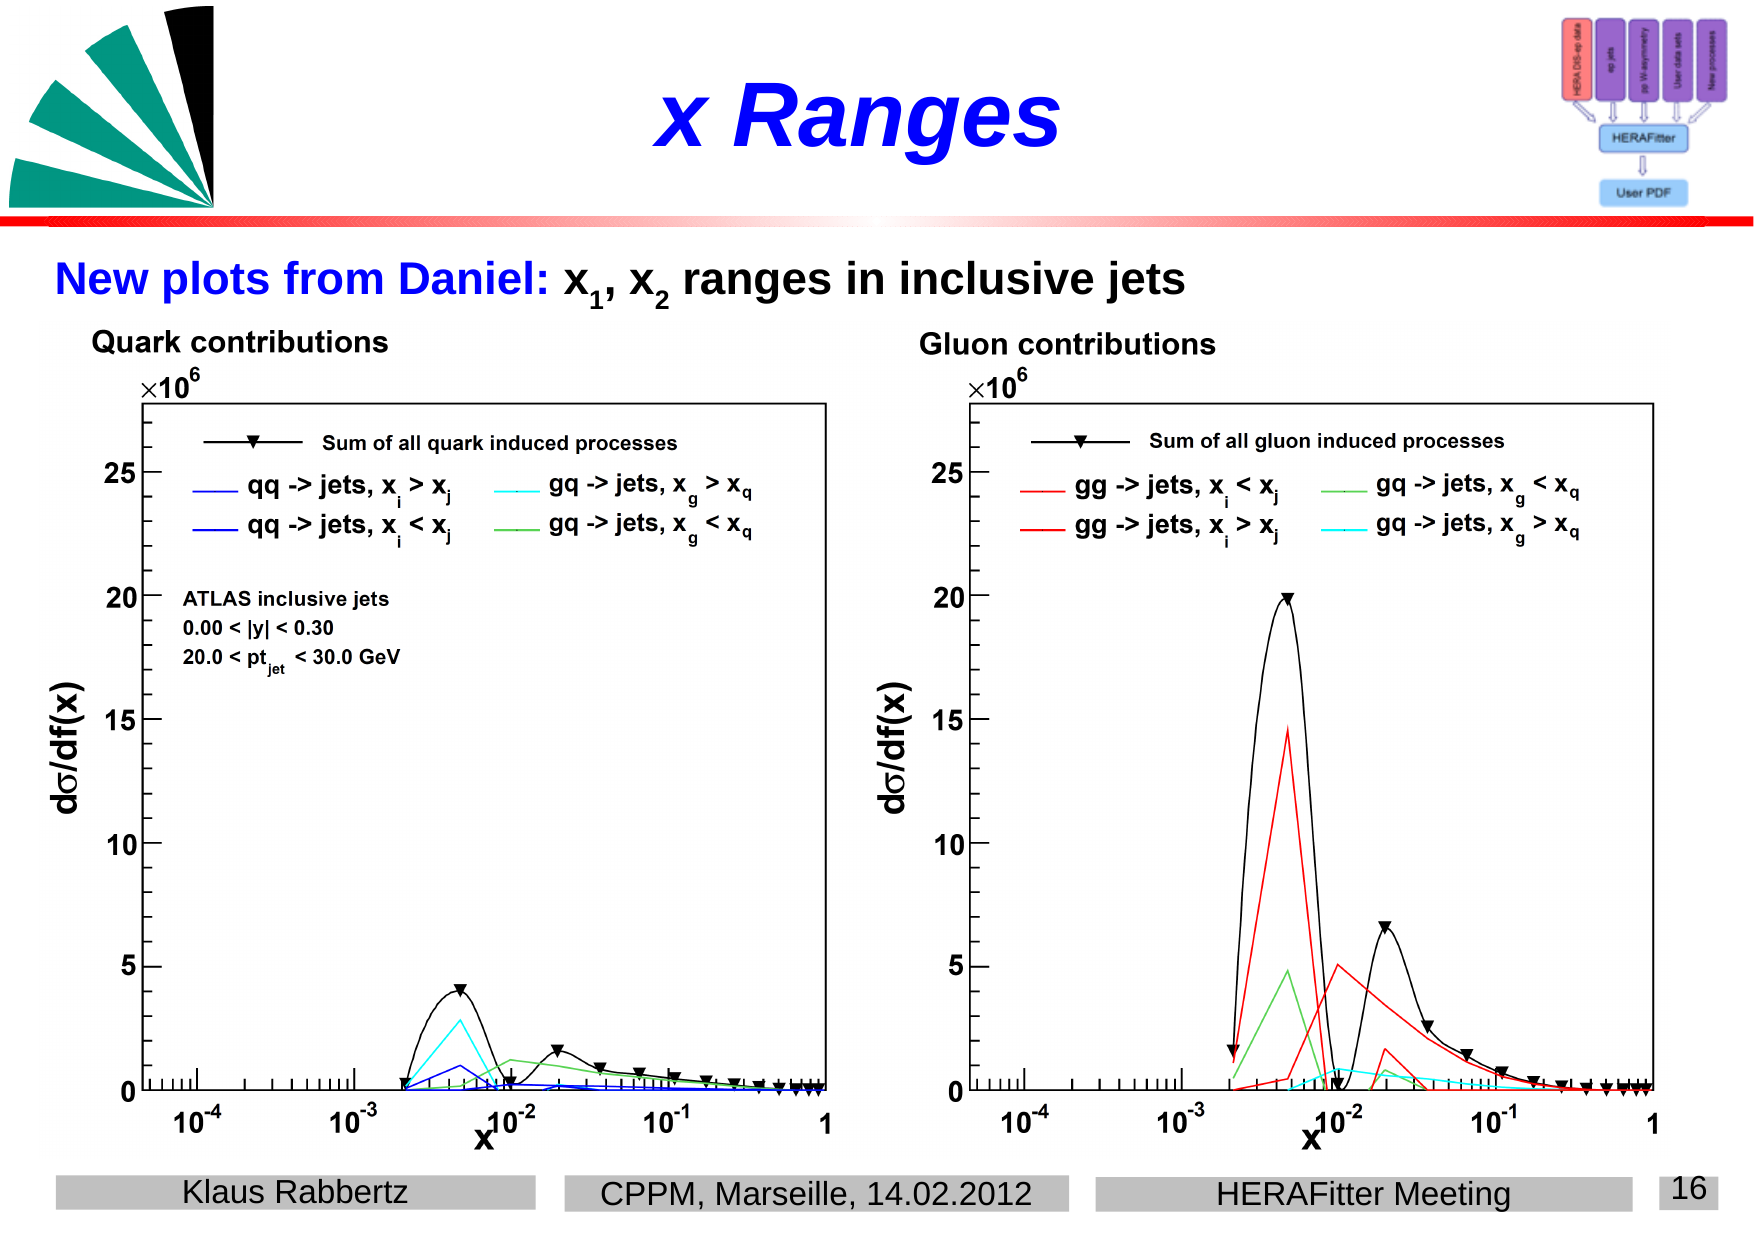

# x Ranges
New plots from Daniel: x1, x2 ranges in inclusive jets